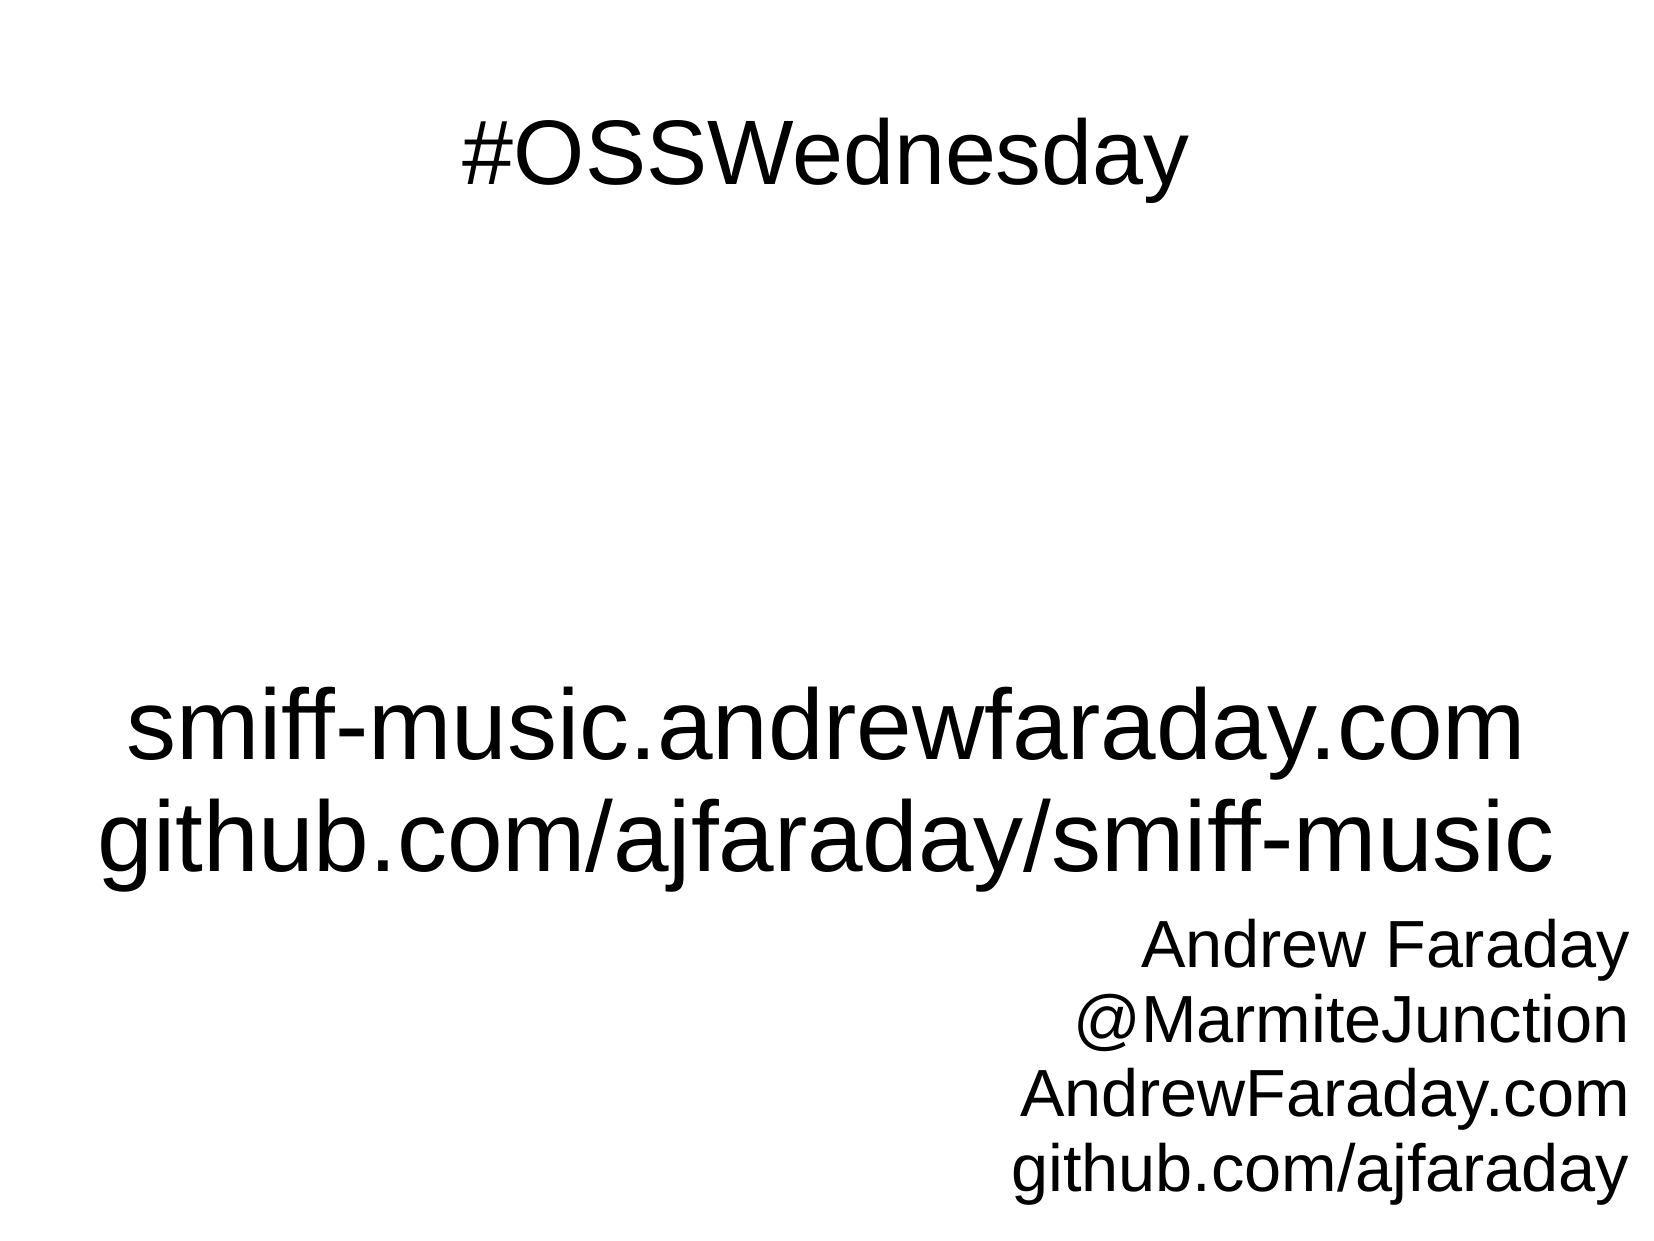

# #OSSWednesday
smiff-music.andrewfaraday.com
github.com/ajfaraday/smiff-music
Andrew Faraday
@MarmiteJunction
AndrewFaraday.com
github.com/ajfaraday